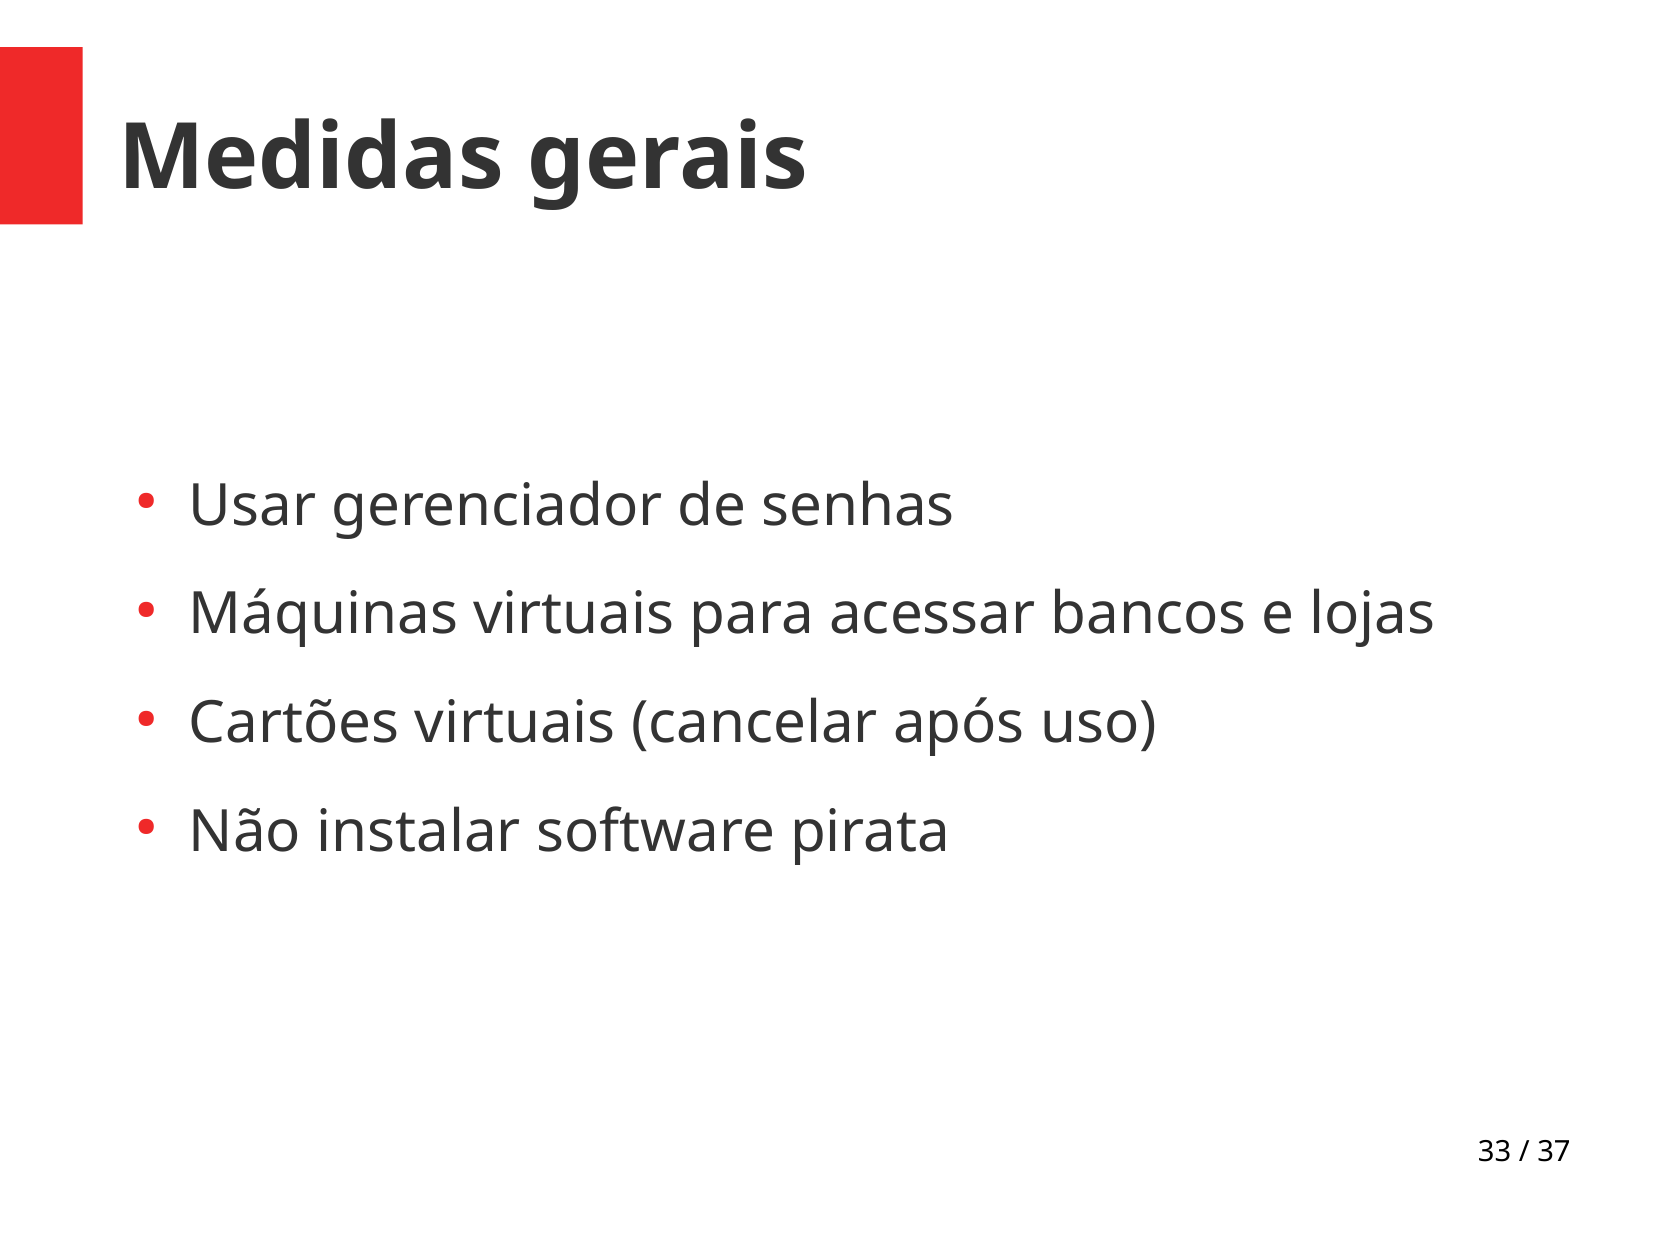

# Medidas gerais
Usar gerenciador de senhas
Máquinas virtuais para acessar bancos e lojas
Cartões virtuais (cancelar após uso)
Não instalar software pirata
33